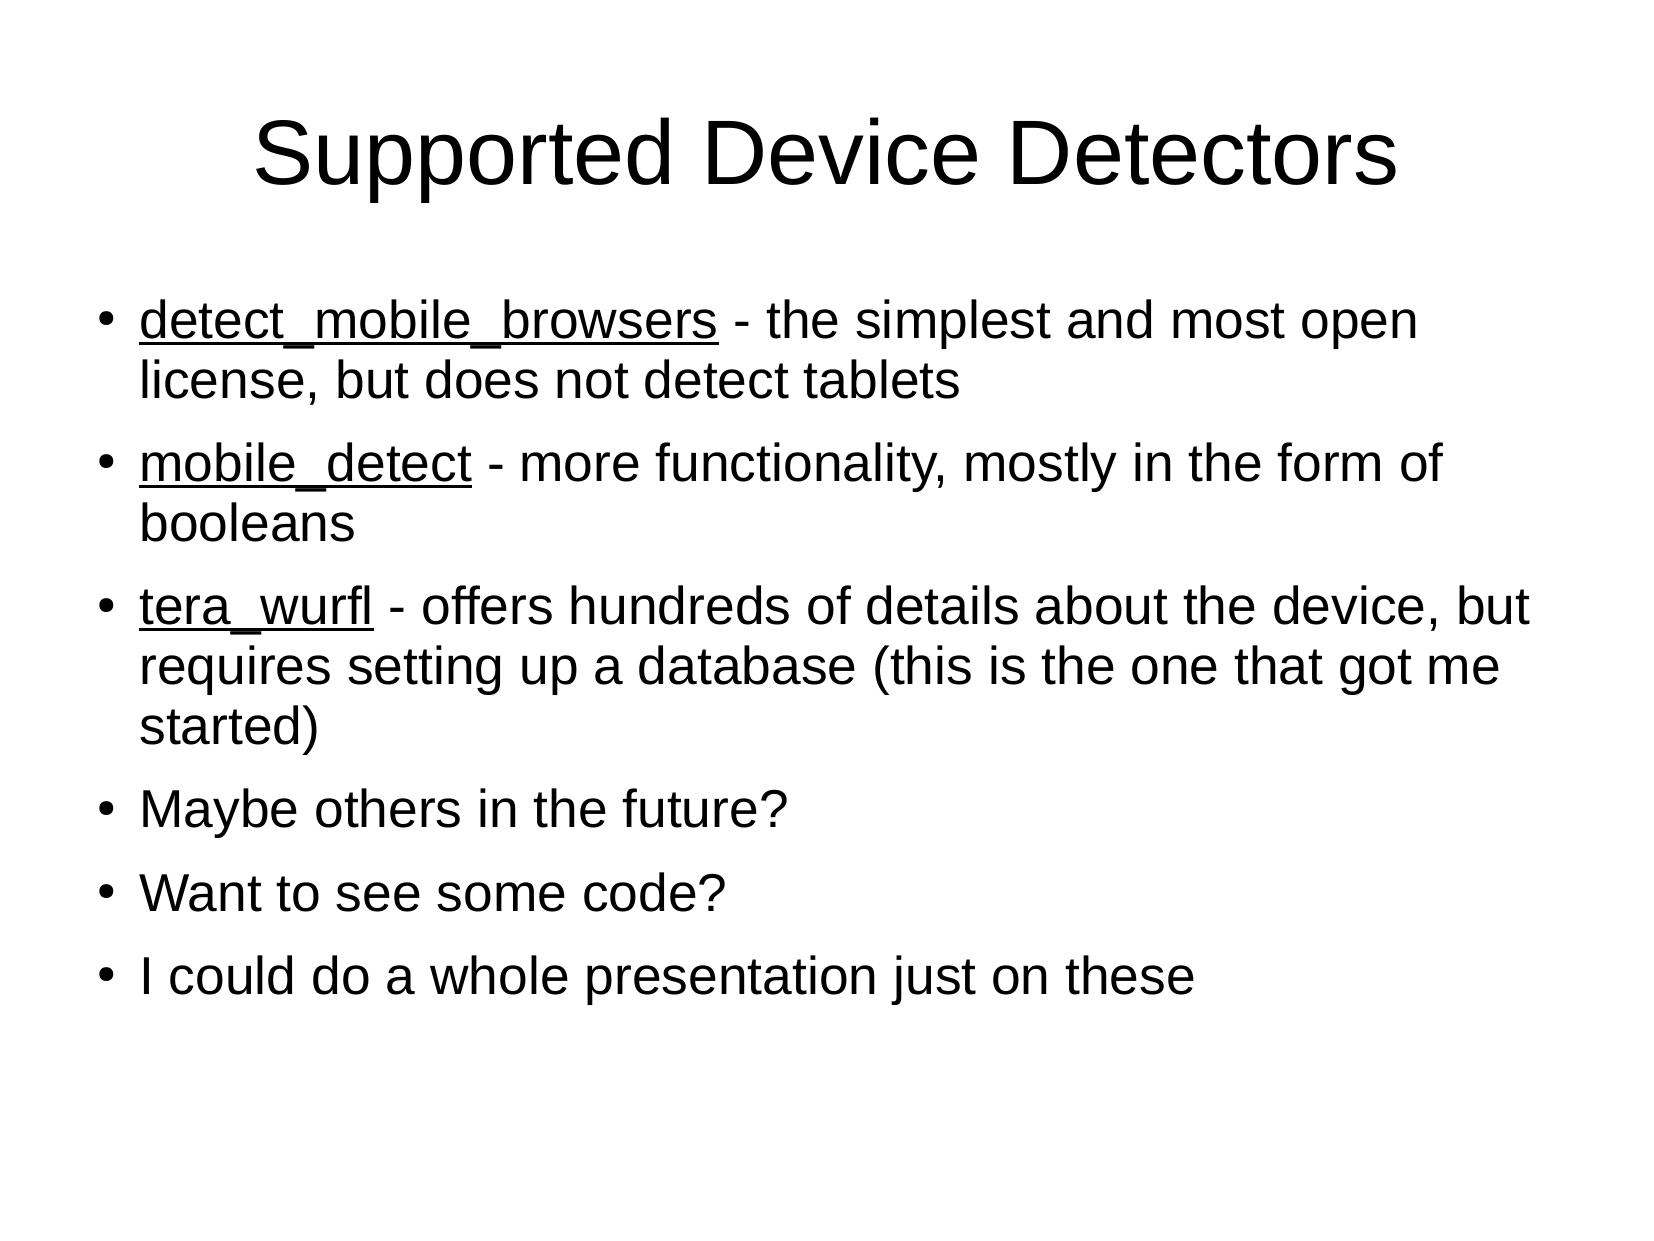

# Supported Device Detectors
detect_mobile_browsers - the simplest and most open license, but does not detect tablets
mobile_detect - more functionality, mostly in the form of booleans
tera_wurfl - offers hundreds of details about the device, but requires setting up a database (this is the one that got me started)
Maybe others in the future?
Want to see some code?
I could do a whole presentation just on these